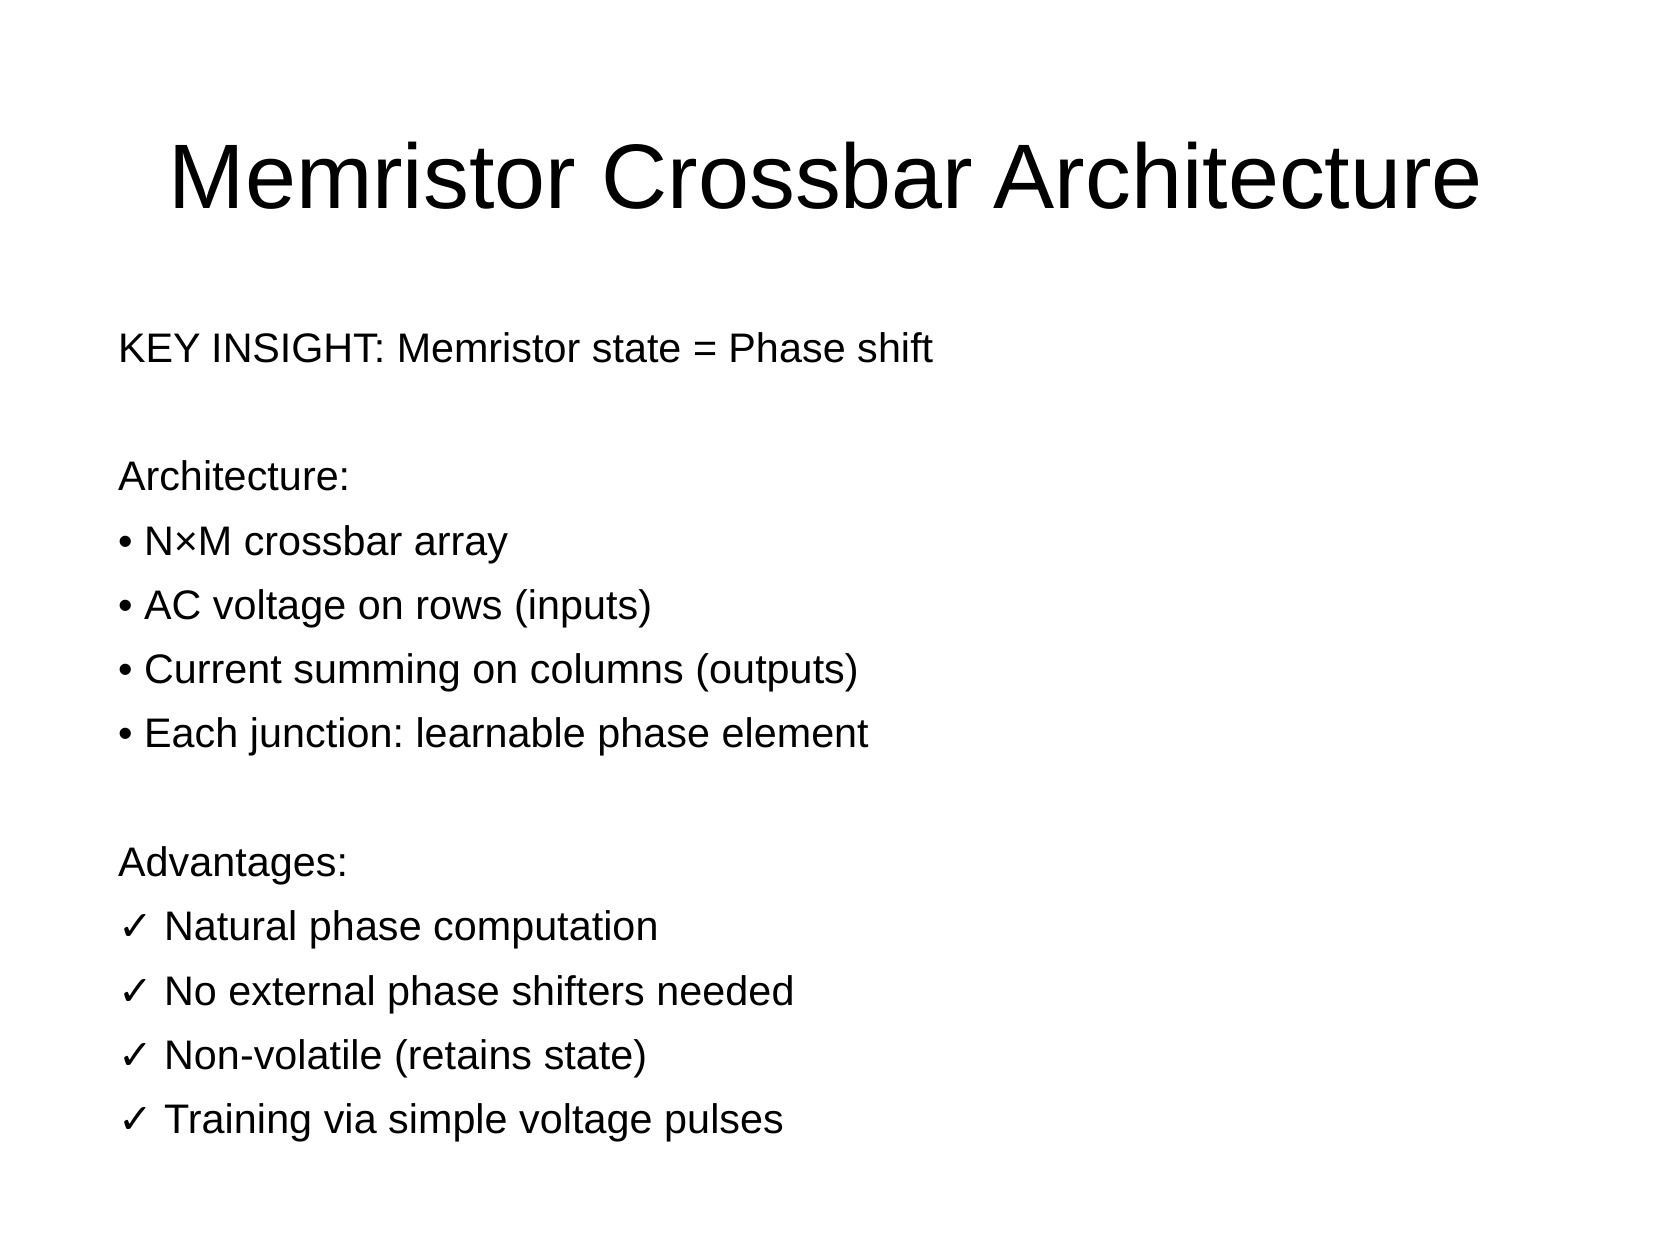

# Memristor Crossbar Architecture
KEY INSIGHT: Memristor state = Phase shift
Architecture:
• N×M crossbar array
• AC voltage on rows (inputs)
• Current summing on columns (outputs)
• Each junction: learnable phase element
Advantages:
✓ Natural phase computation
✓ No external phase shifters needed
✓ Non-volatile (retains state)
✓ Training via simple voltage pulses